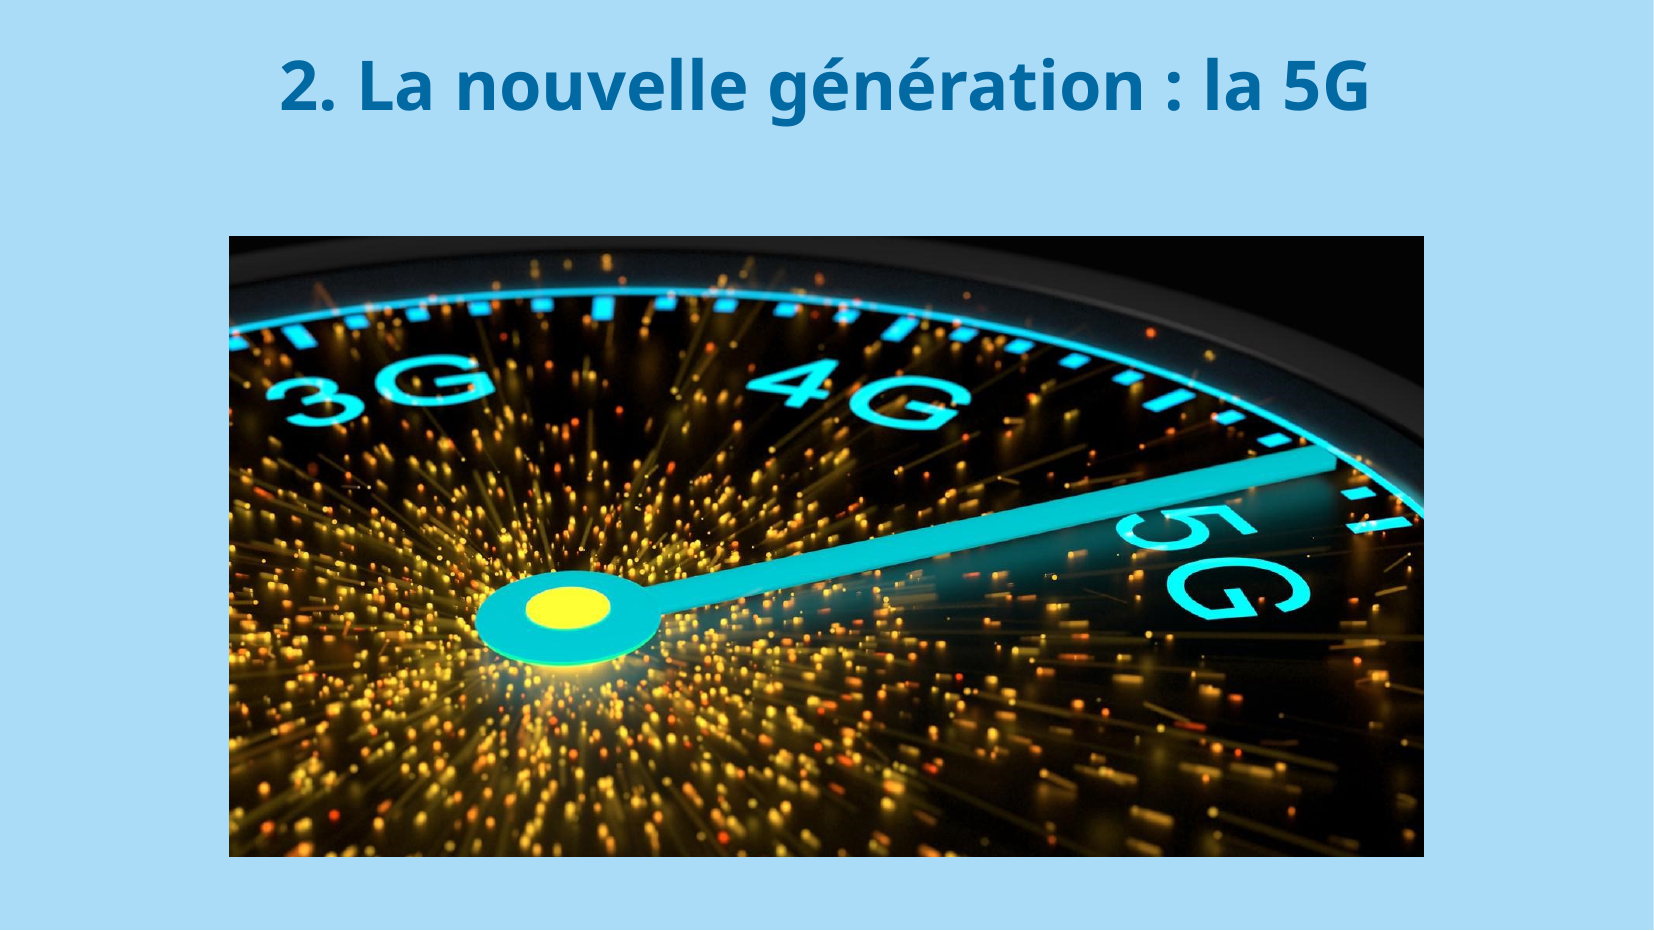

# 2. La nouvelle génération : la 5G